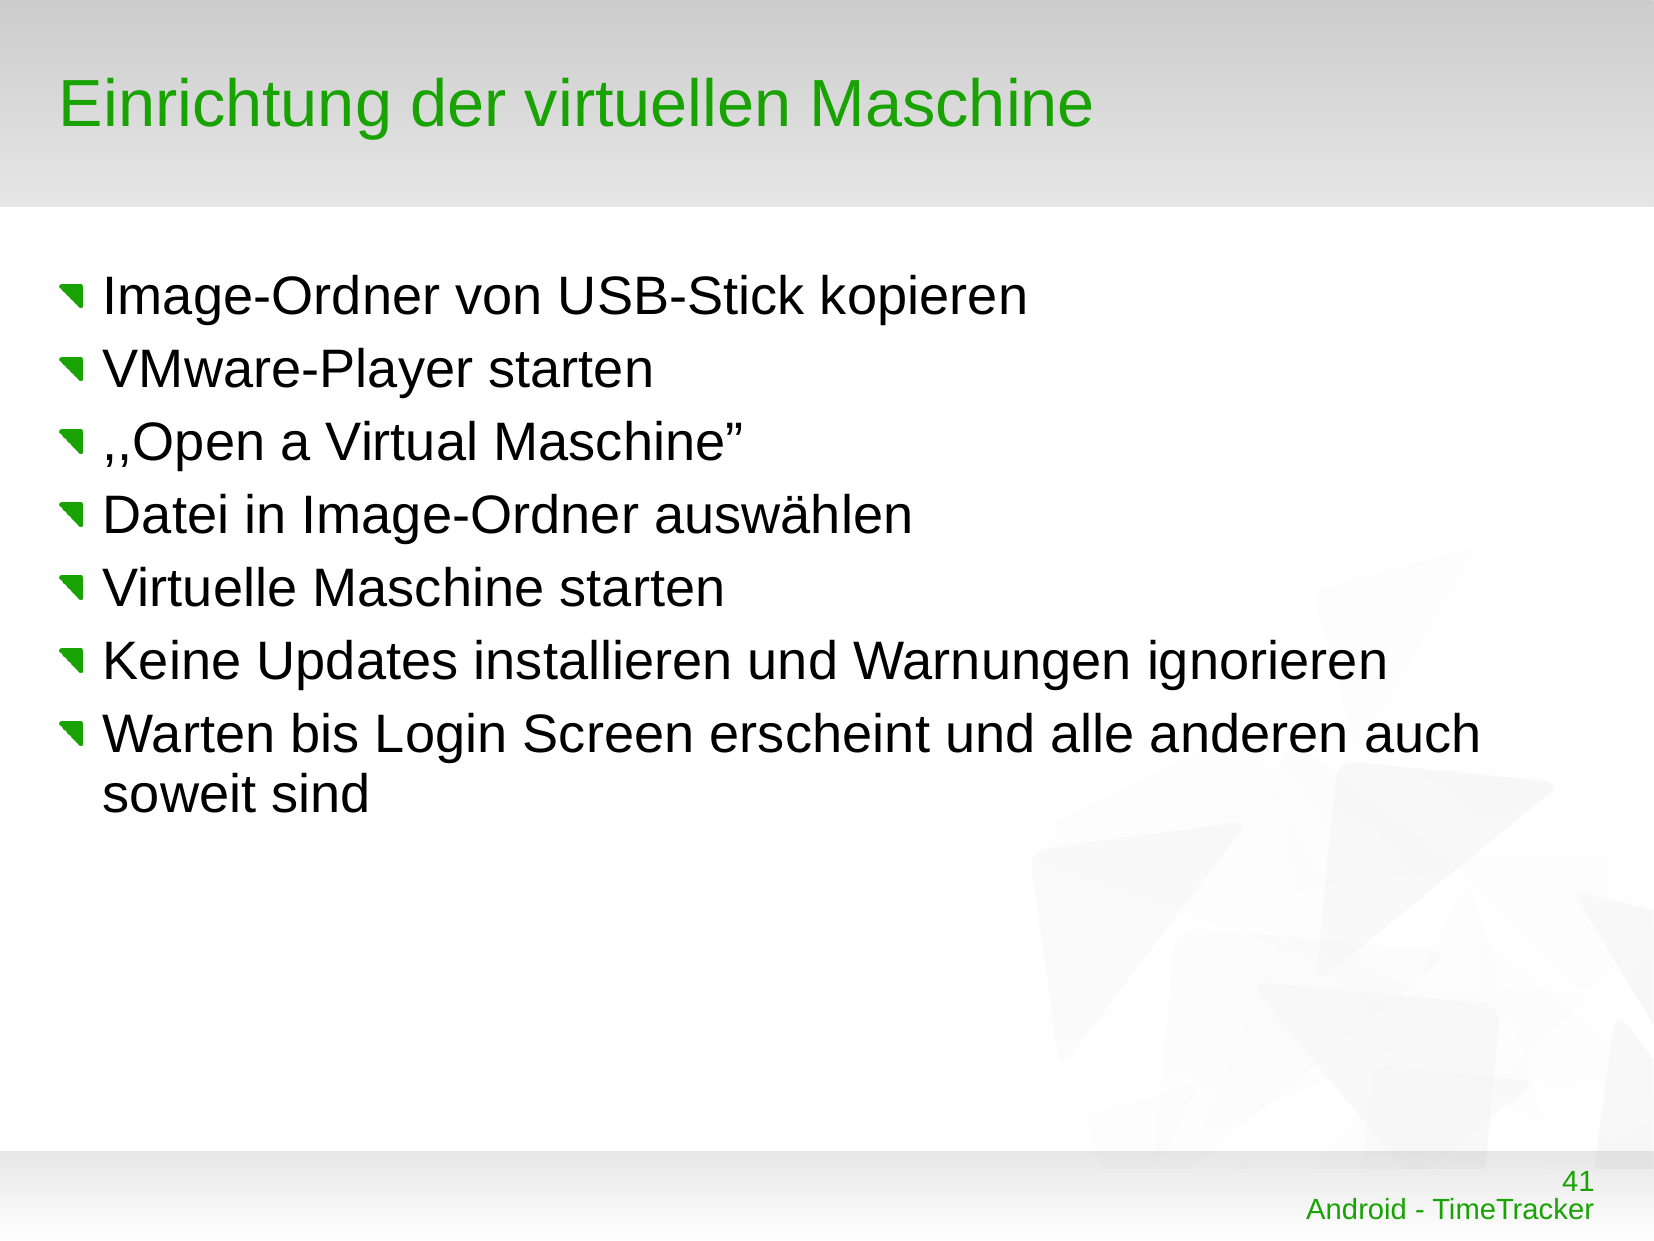

# Einrichtung der virtuellen Maschine
Image-Ordner von USB-Stick kopieren
VMware-Player starten
,,Open a Virtual Maschine”
Datei in Image-Ordner auswählen
Virtuelle Maschine starten
Keine Updates installieren und Warnungen ignorieren
Warten bis Login Screen erscheint und alle anderen auch soweit sind
41
Android - TimeTracker